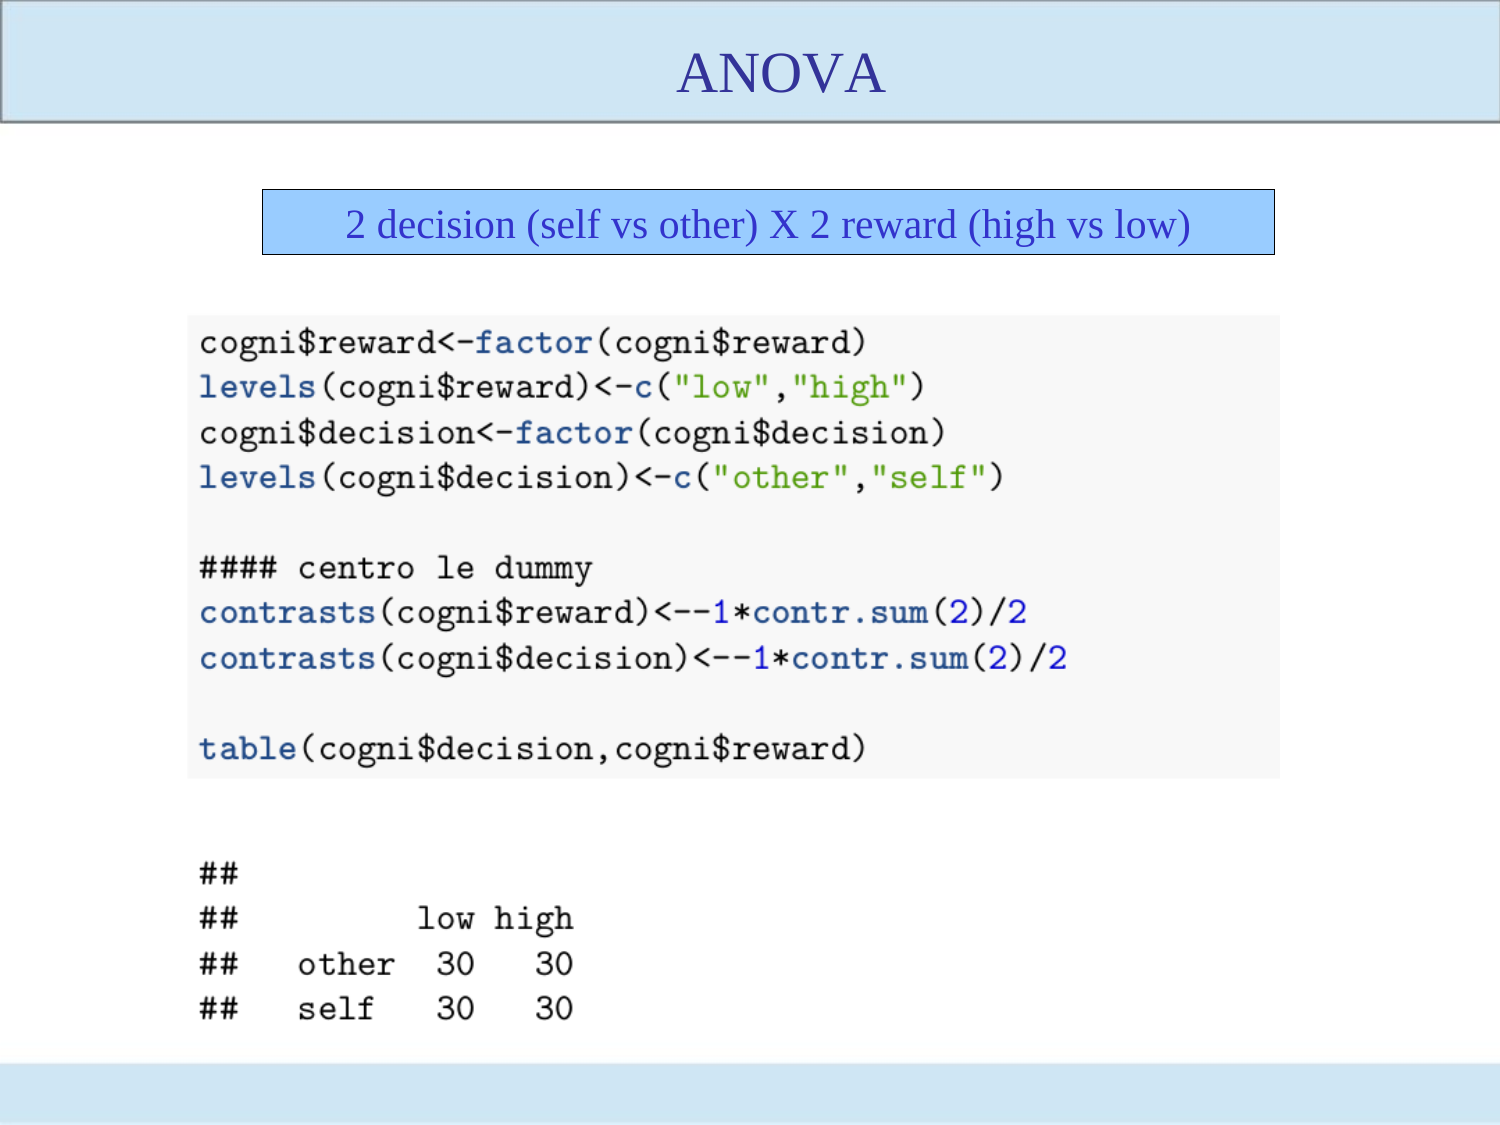

# ANOVA
2 decision (self vs other) X 2 reward (high vs low)